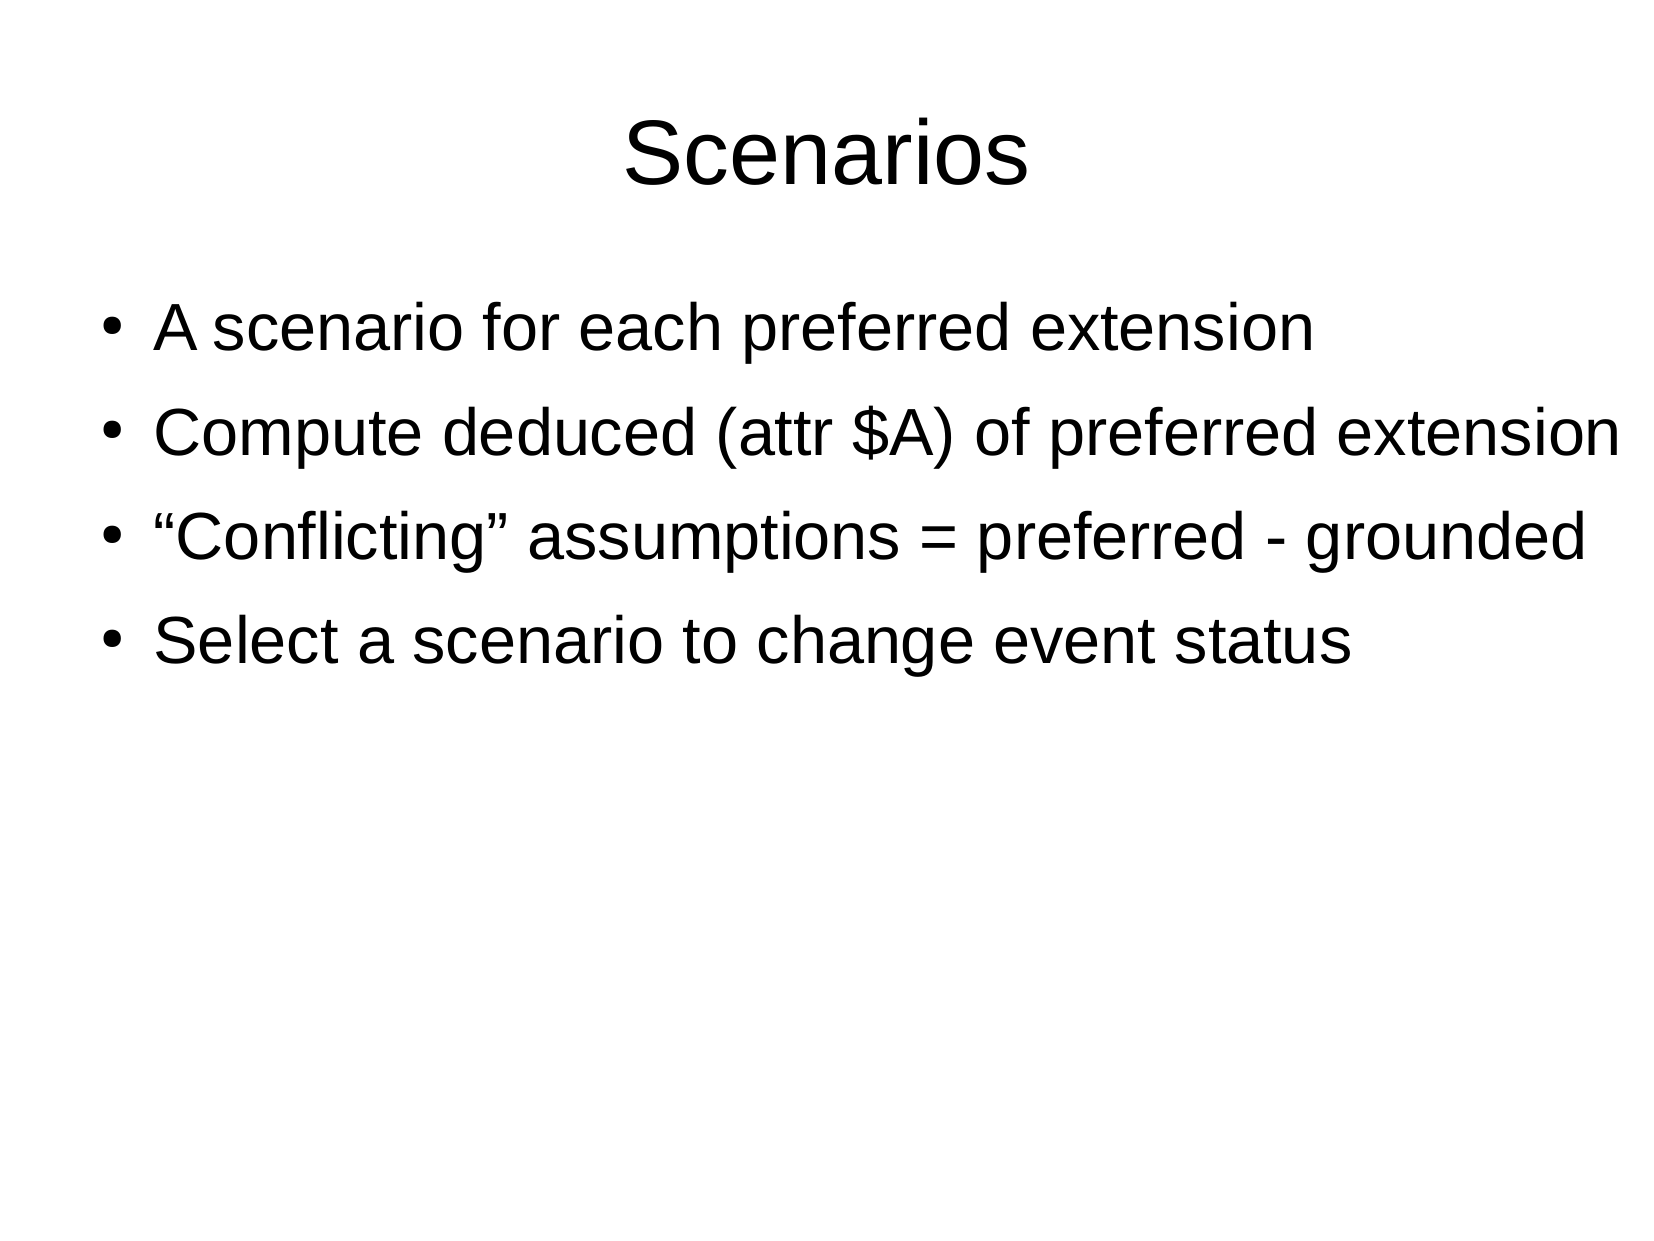

# Scenarios
A scenario for each preferred extension
Compute deduced (attr $A) of preferred extension
“Conflicting” assumptions = preferred - grounded
Select a scenario to change event status